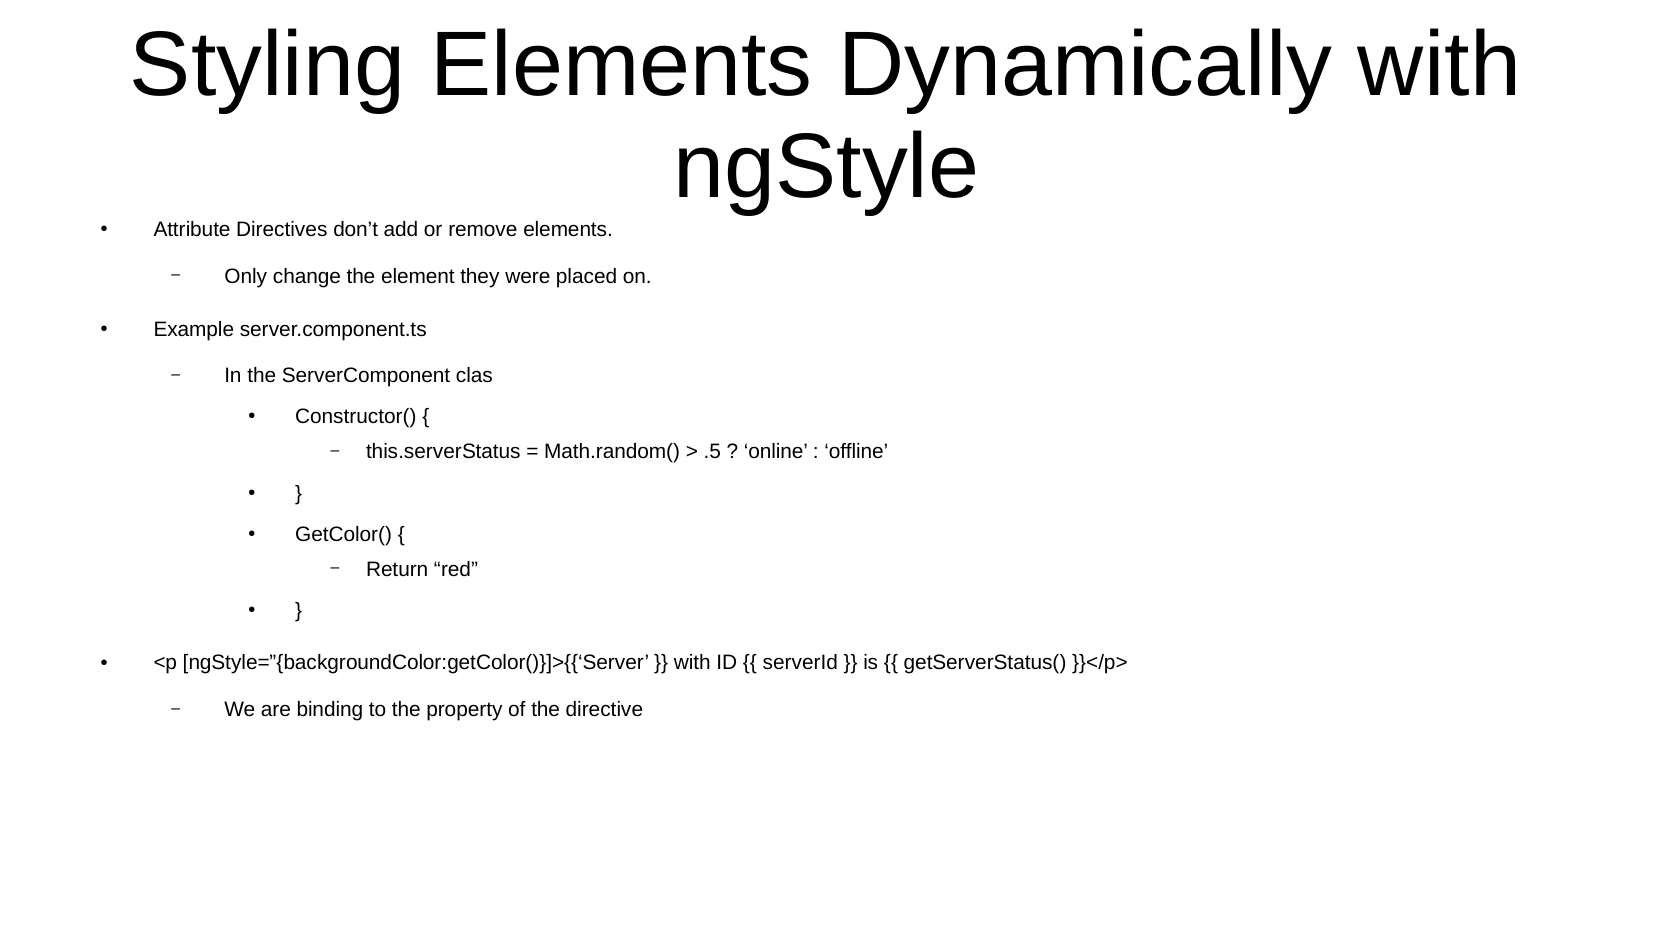

# Styling Elements Dynamically with ngStyle
Attribute Directives don’t add or remove elements.
Only change the element they were placed on.
Example server.component.ts
In the ServerComponent clas
Constructor() {
this.serverStatus = Math.random() > .5 ? ‘online’ : ‘offline’
}
GetColor() {
Return “red”
}
<p [ngStyle=”{backgroundColor:getColor()}]>{{‘Server’ }} with ID {{ serverId }} is {{ getServerStatus() }}</p>
We are binding to the property of the directive